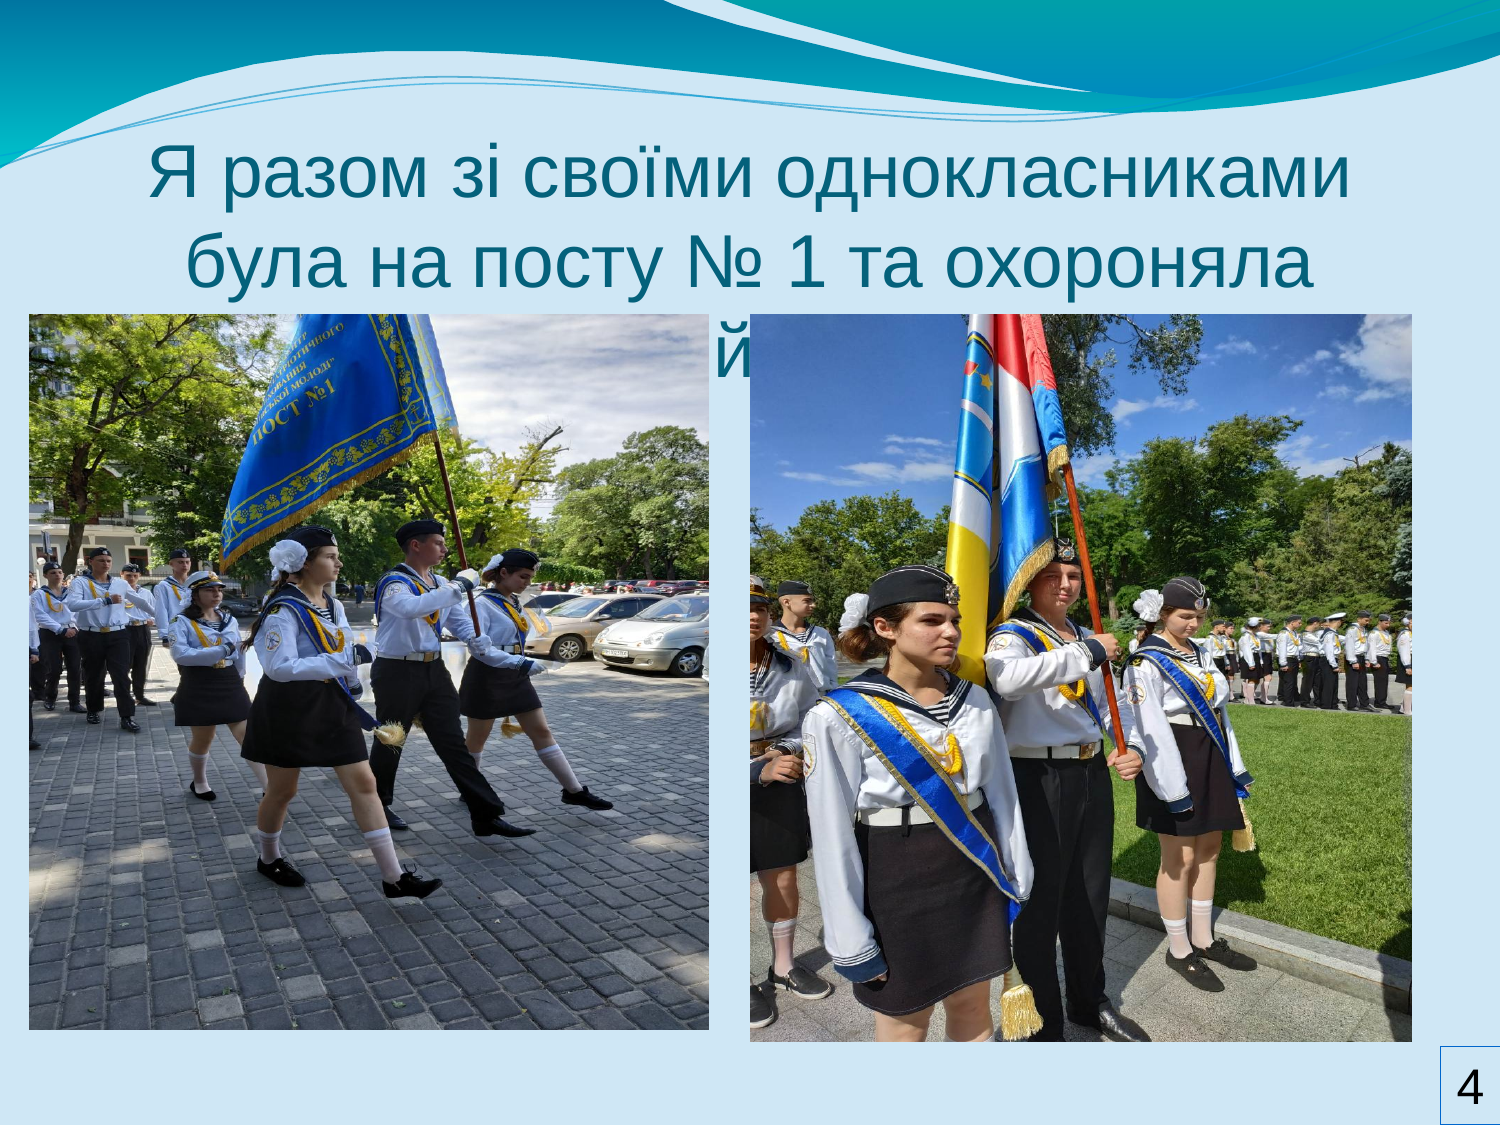

# Я разом зі своїми однокласниками була на посту № 1 та охороняла вічний огонь
4